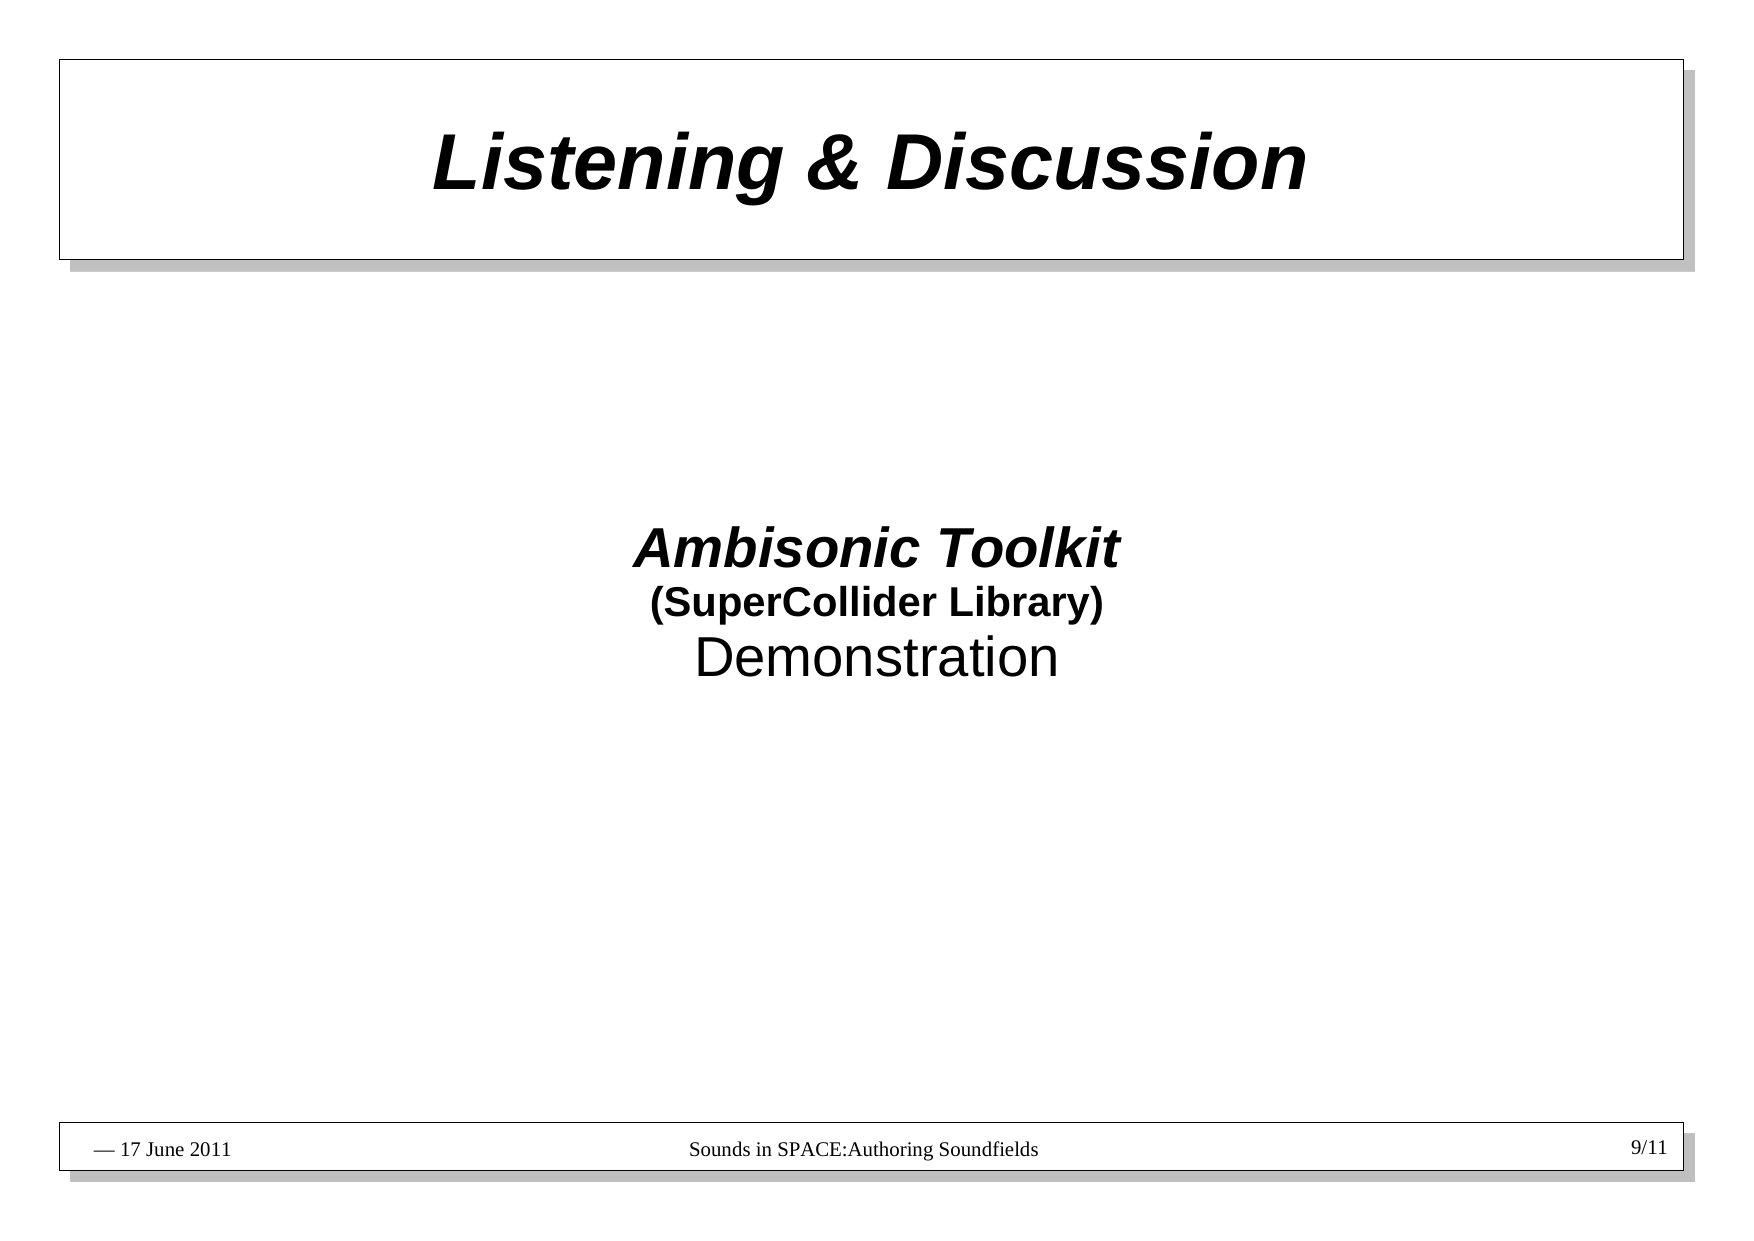

# Listening & Discussion
Ambisonic Toolkit (SuperCollider Library)
Demonstration